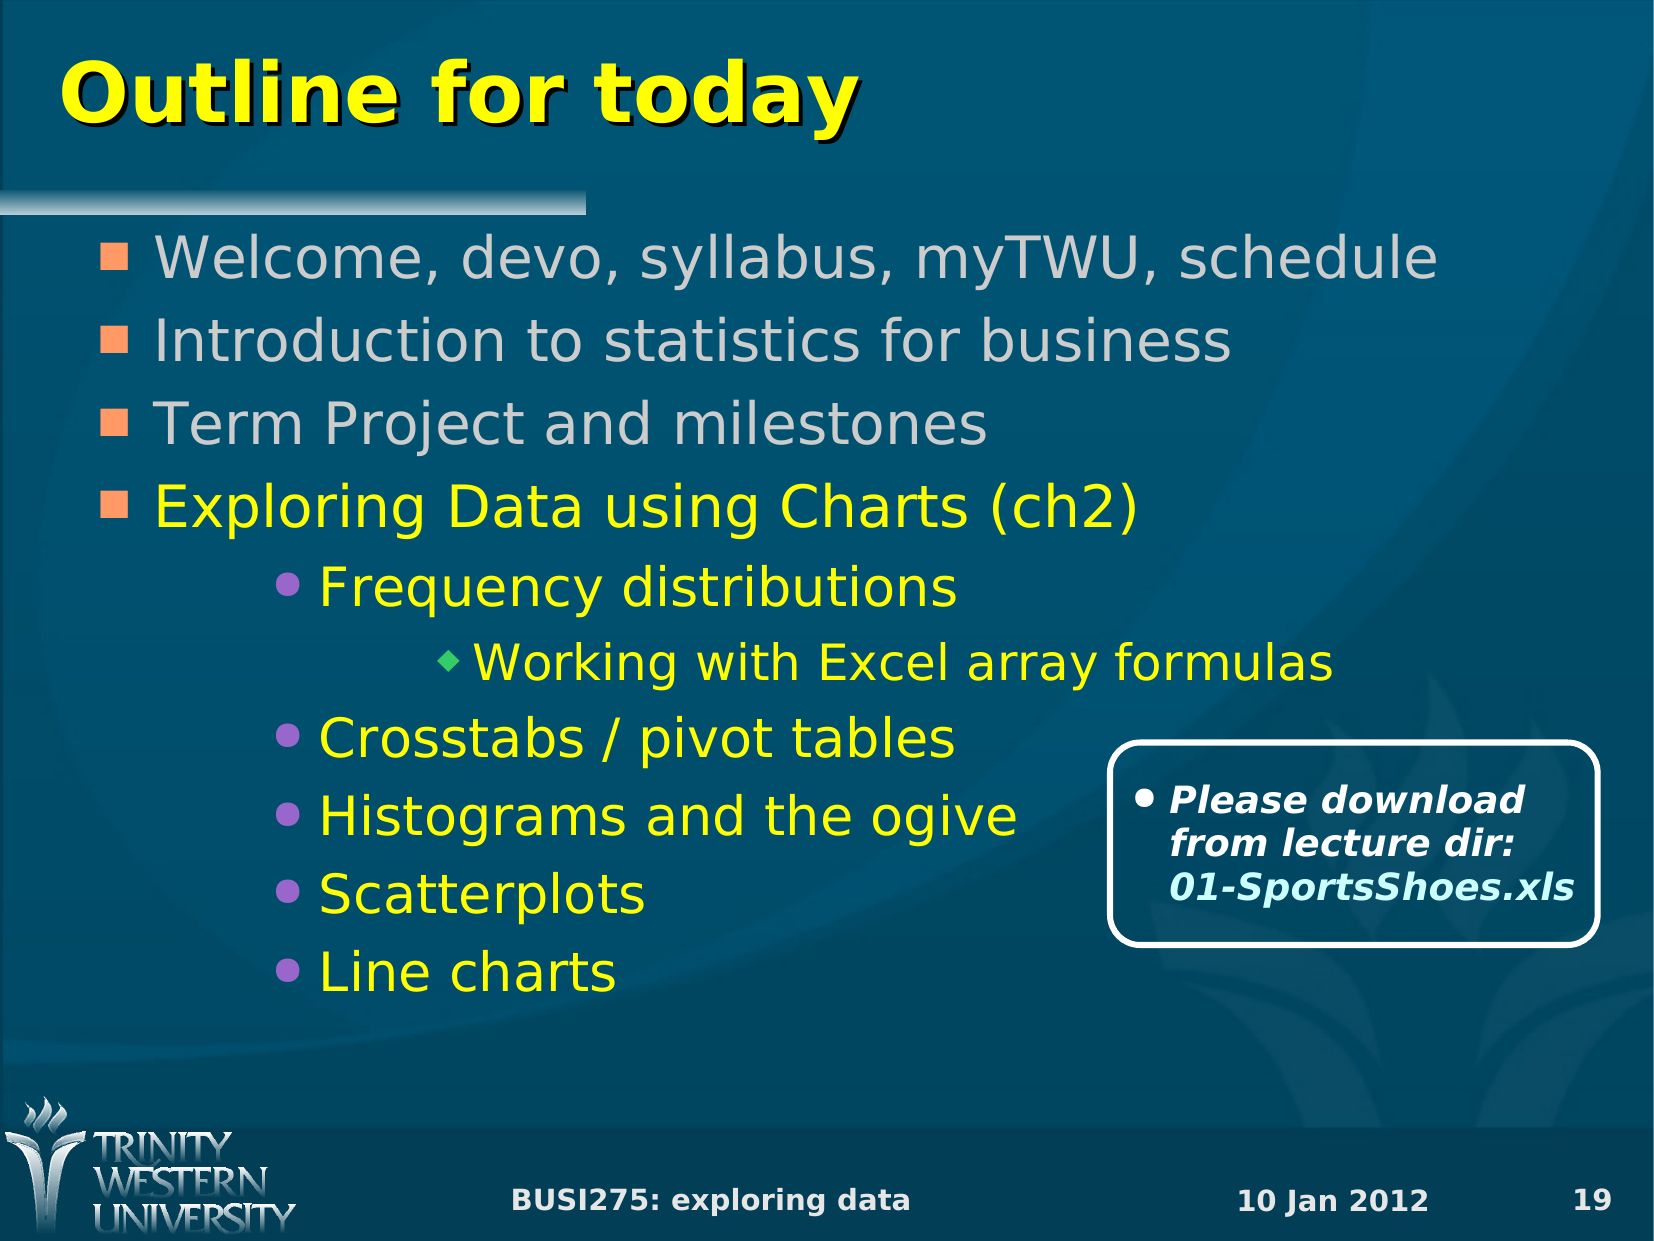

# Outline for today
Welcome, devo, syllabus, myTWU, schedule
Introduction to statistics for business
Term Project and milestones
Exploring Data using Charts (ch2)
Frequency distributions
Working with Excel array formulas
Crosstabs / pivot tables
Histograms and the ogive
Scatterplots
Line charts
Please download
from lecture dir:
01-SportsShoes.xls
BUSI275: exploring data
10 Jan 2012
19